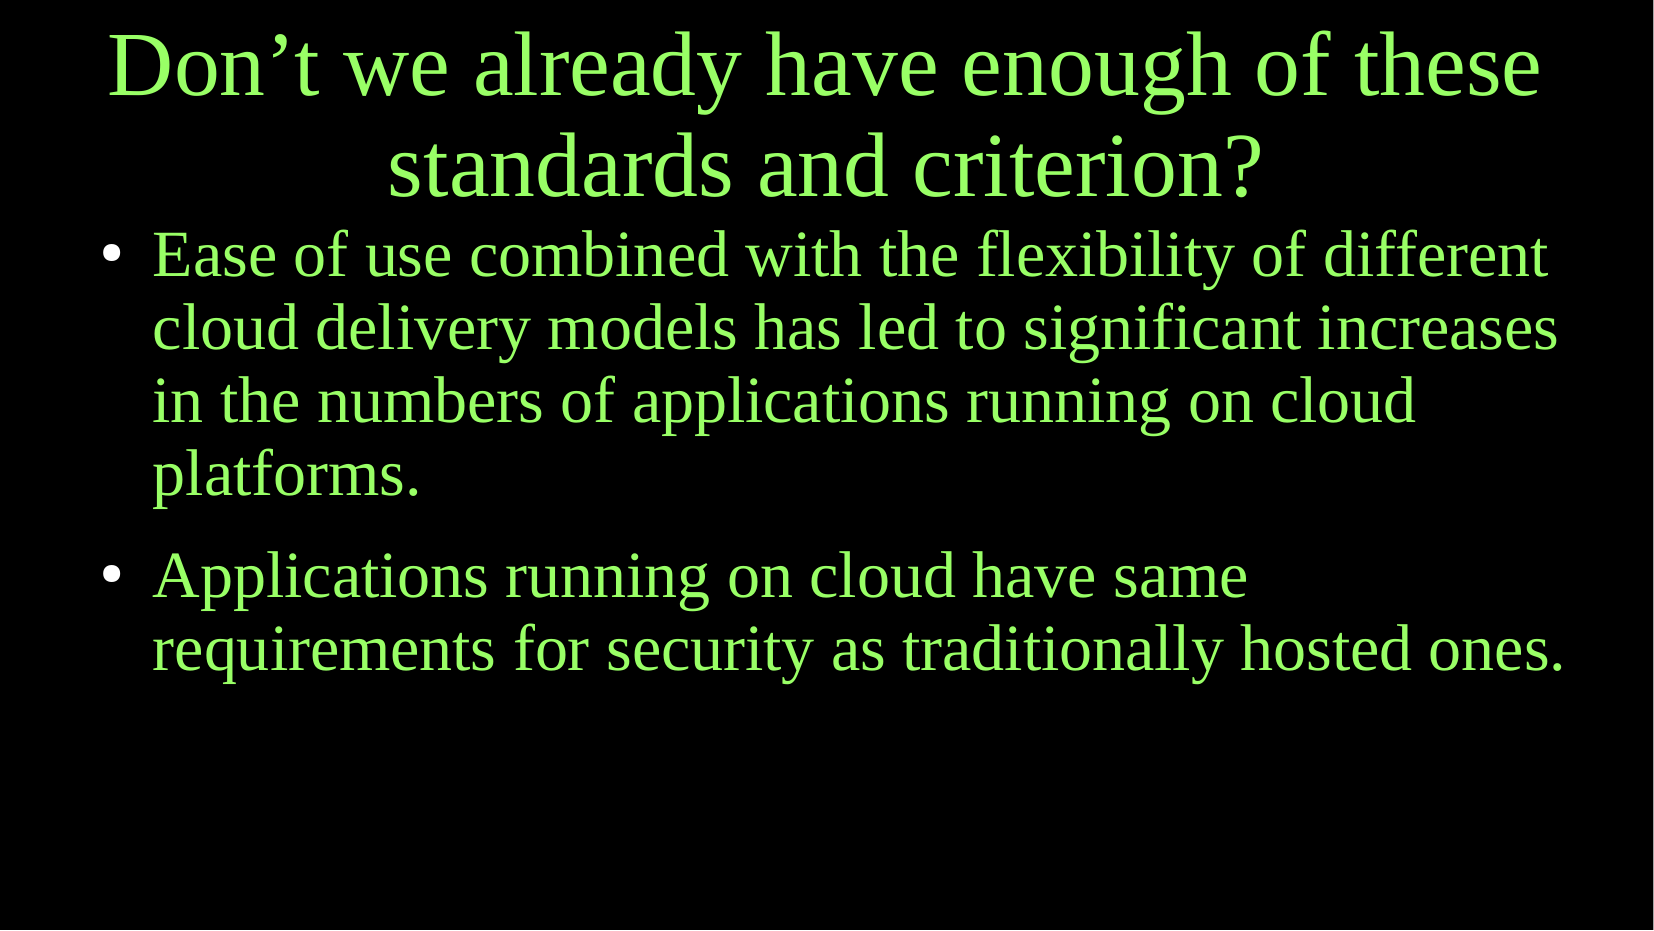

# Don’t we already have enough of these standards and criterion?
Ease of use combined with the flexibility of different cloud delivery models has led to significant increases in the numbers of applications running on cloud platforms.
Applications running on cloud have same requirements for security as traditionally hosted ones.